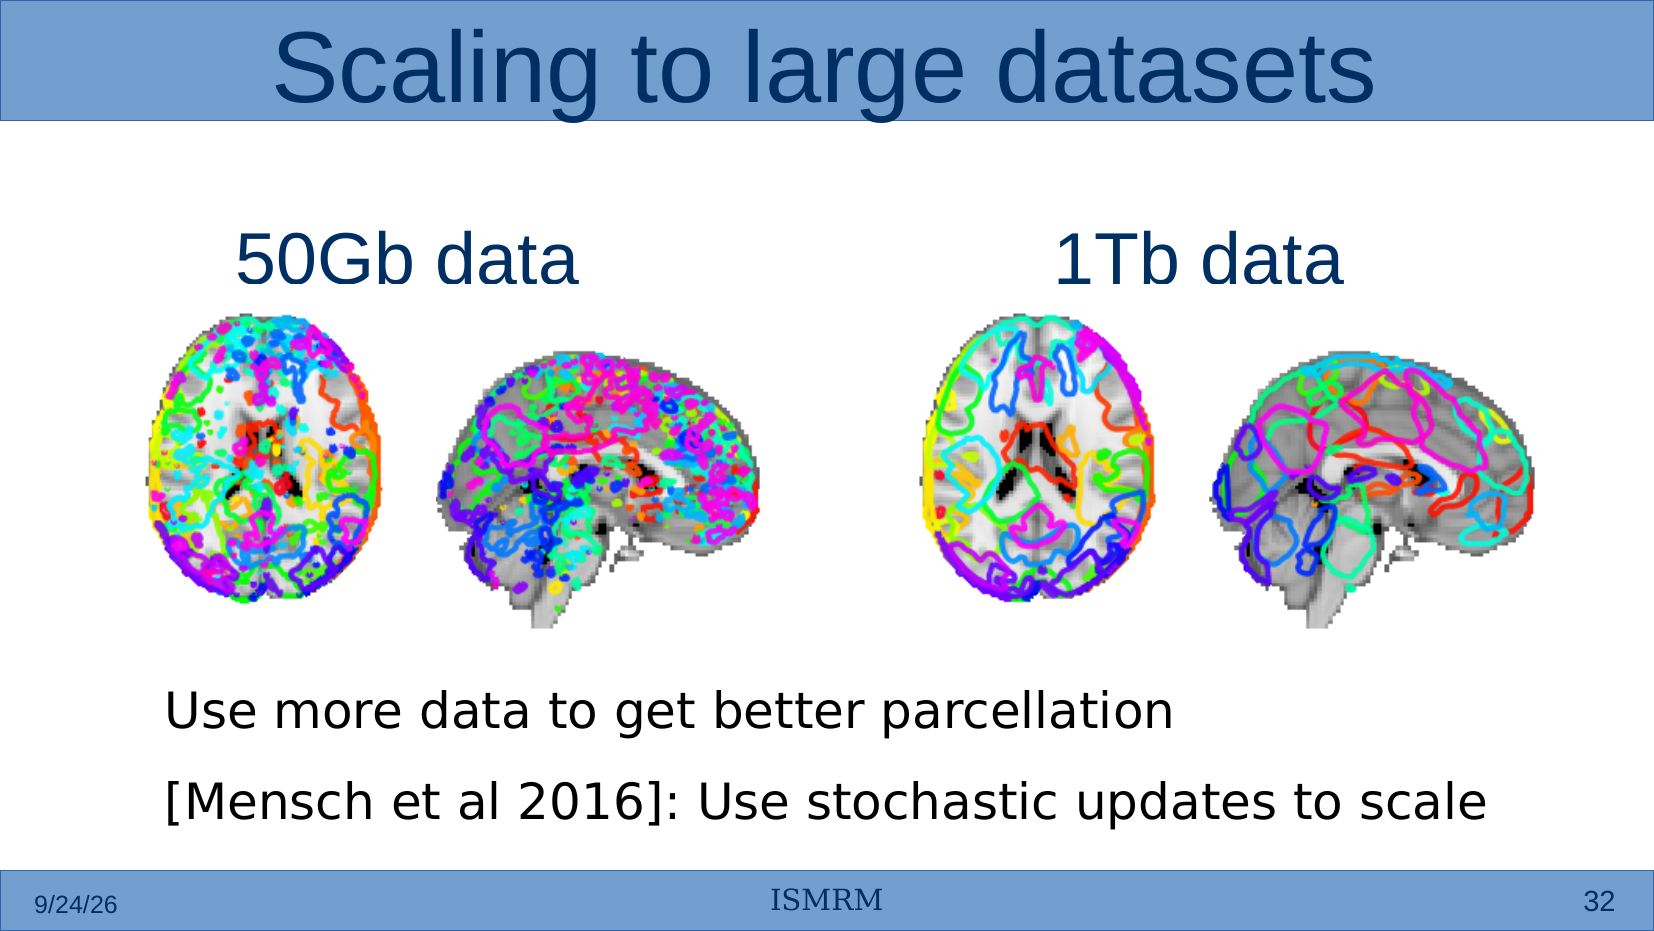

# Scaling to large datasets
 50Gb data							1Tb data
Use more data to get better parcellation
[Mensch et al 2016]: Use stochastic updates to scale
32